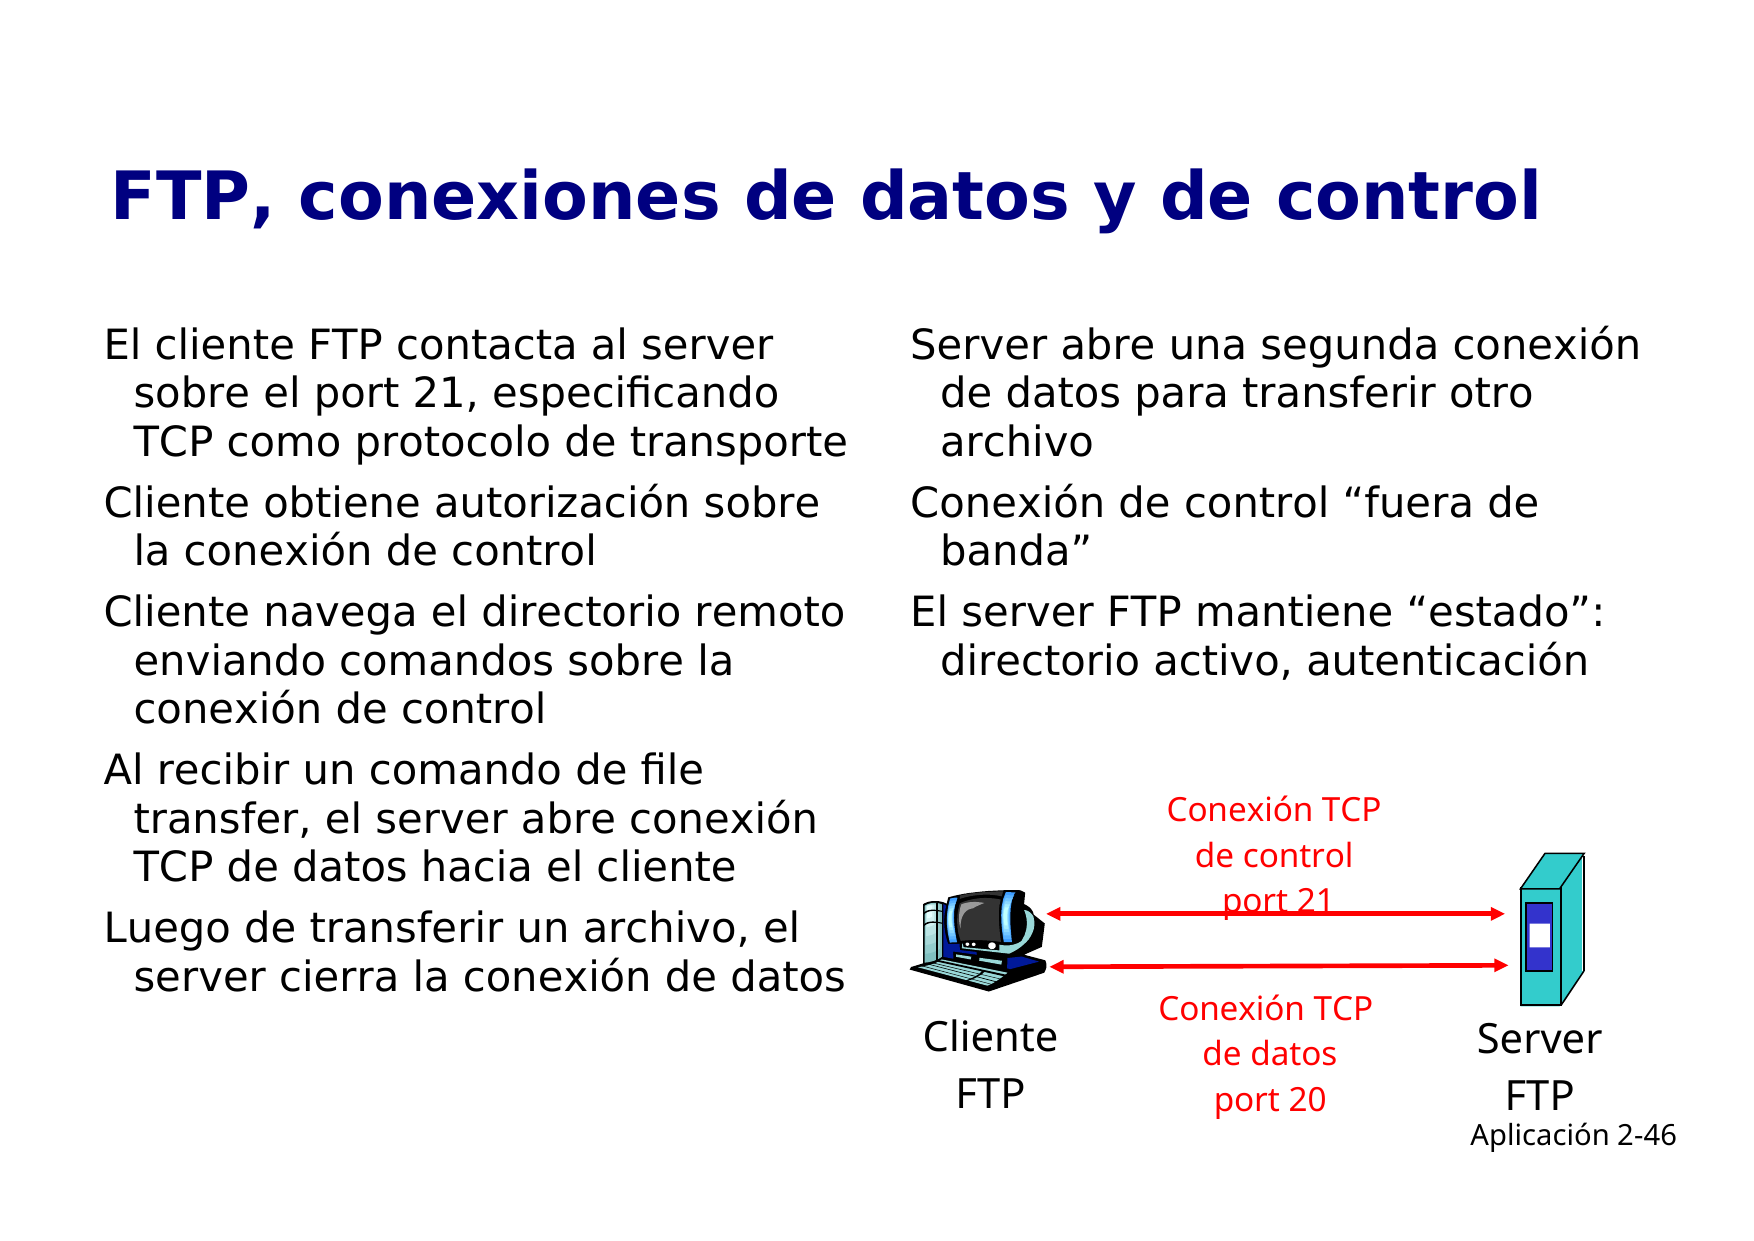

# FTP, conexiones de datos y de control
El cliente FTP contacta al server sobre el port 21, especificando TCP como protocolo de transporte
Cliente obtiene autorización sobre la conexión de control
Cliente navega el directorio remoto enviando comandos sobre la conexión de control
Al recibir un comando de file transfer, el server abre conexión TCP de datos hacia el cliente
Luego de transferir un archivo, el server cierra la conexión de datos
Server abre una segunda conexión de datos para transferir otro archivo
Conexión de control “fuera de banda”
El server FTP mantiene “estado”: directorio activo, autenticación
Conexión TCP
de control
port 21
Conexión TCP
de datos
port 20
Cliente
FTP
Server
FTP